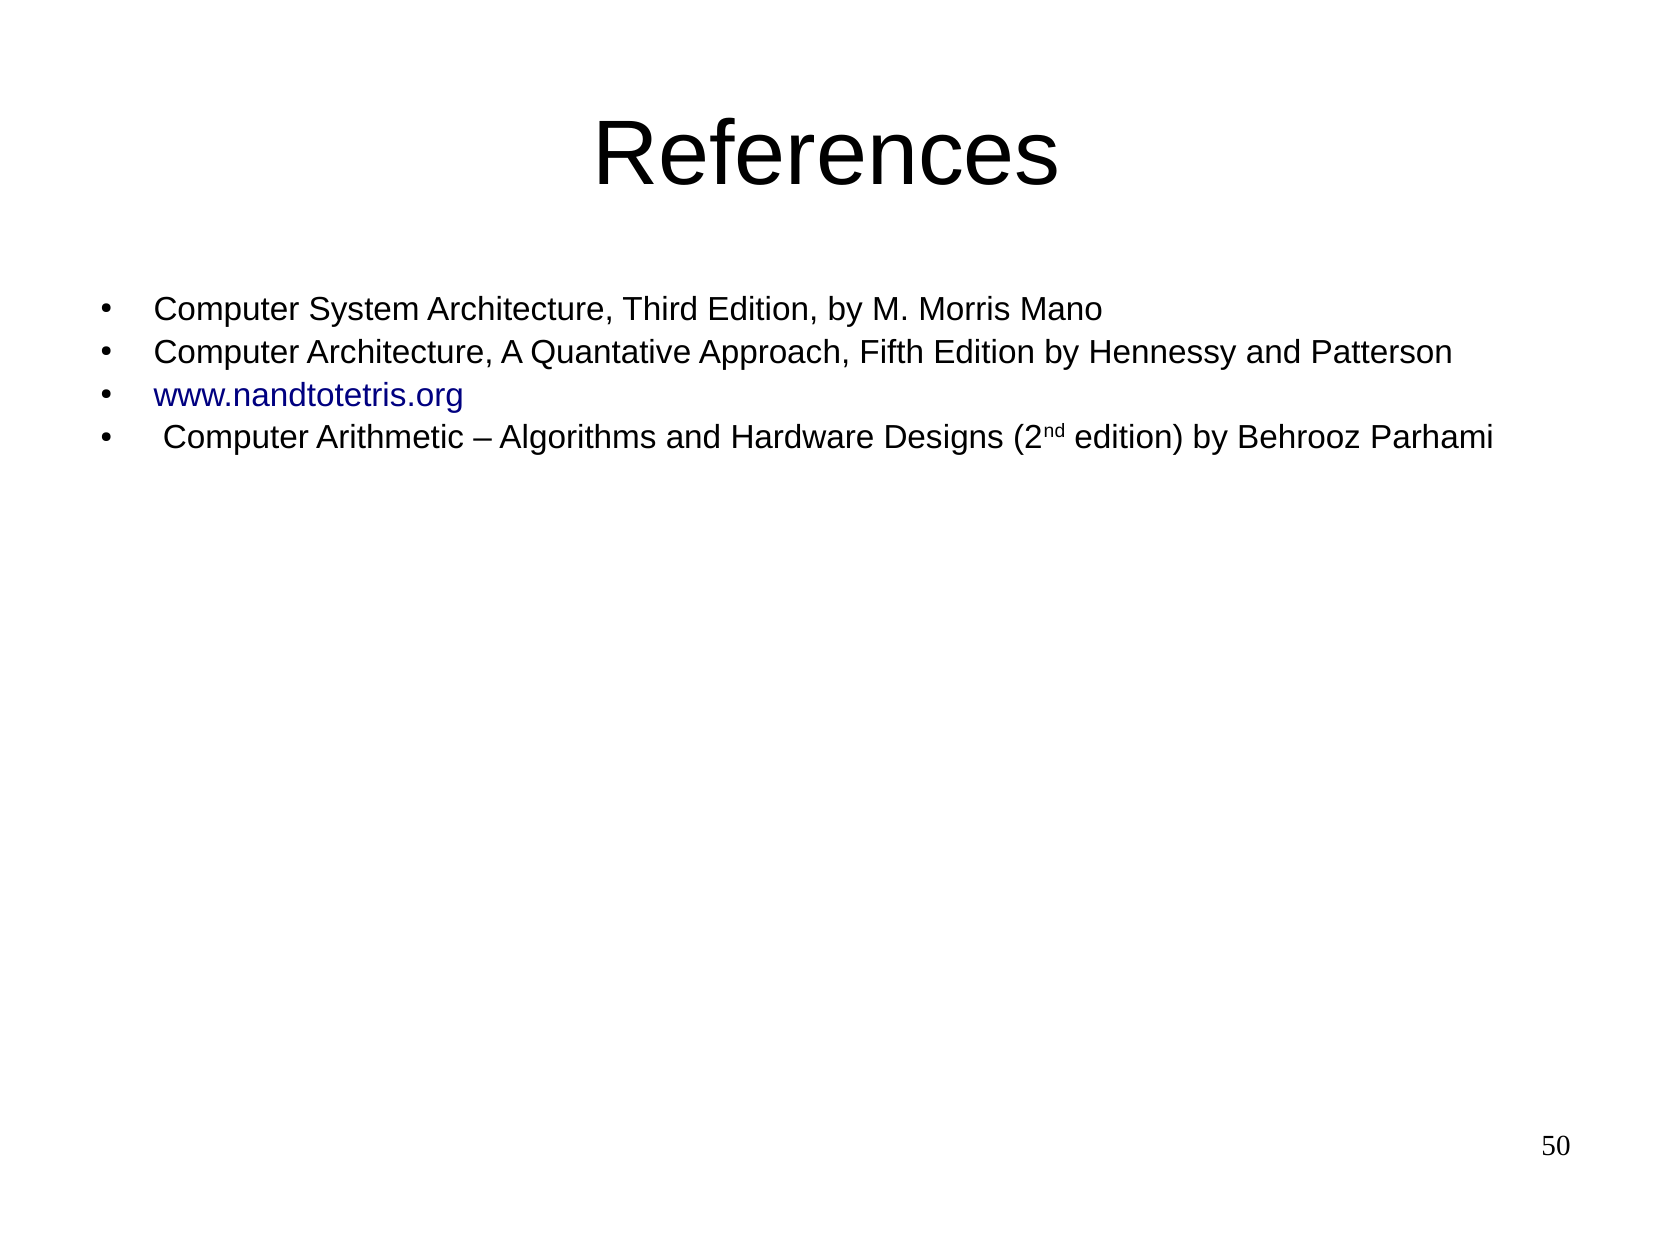

# References
Computer System Architecture, Third Edition, by M. Morris Mano
Computer Architecture, A Quantative Approach, Fifth Edition by Hennessy and Patterson
www.nandtotetris.org
 Computer Arithmetic – Algorithms and Hardware Designs (2nd edition) by Behrooz Parhami
50